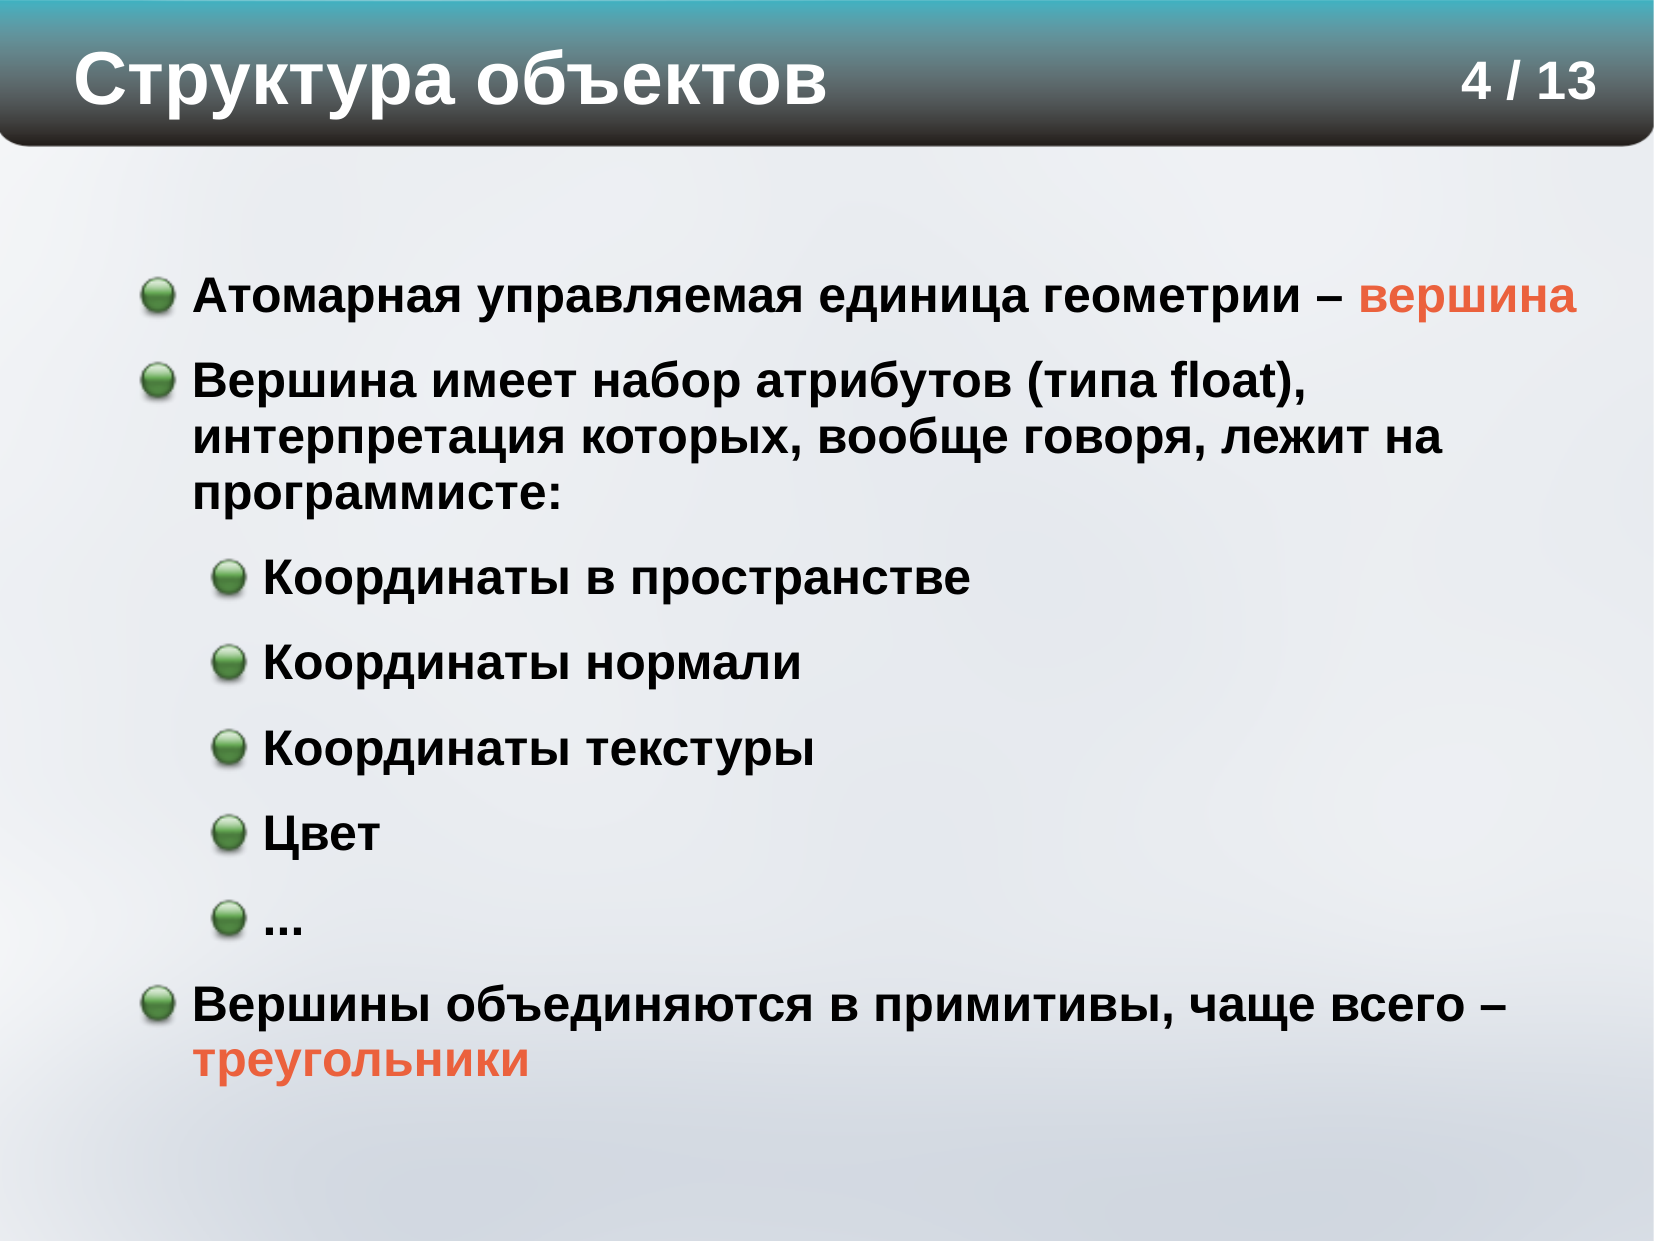

Структура объектов
Атомарная управляемая единица геометрии – вершина
Вершина имеет набор атрибутов (типа float), интерпретация которых, вообще говоря, лежит на программисте:
Координаты в пространстве
Координаты нормали
Координаты текстуры
Цвет
...
Вершины объединяются в примитивы, чаще всего – треугольники